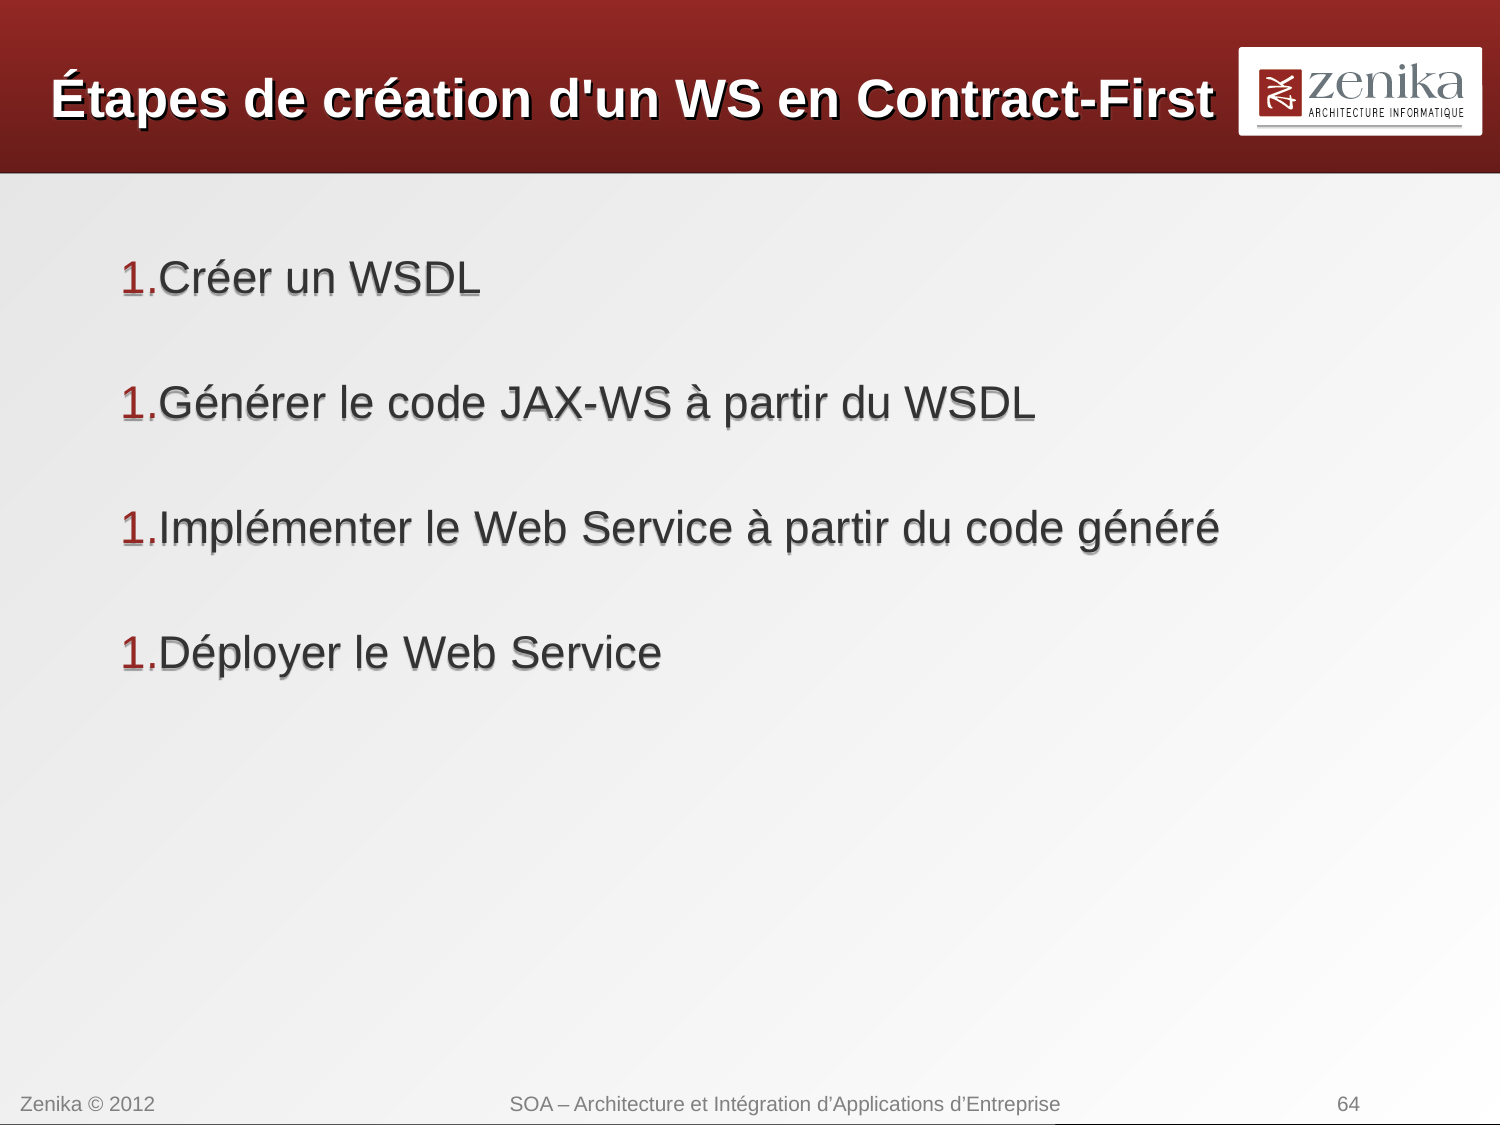

# Étapes de création d'un WS en Contract-First
Créer un WSDL
Générer le code JAX-WS à partir du WSDL
Implémenter le Web Service à partir du code généré
Déployer le Web Service